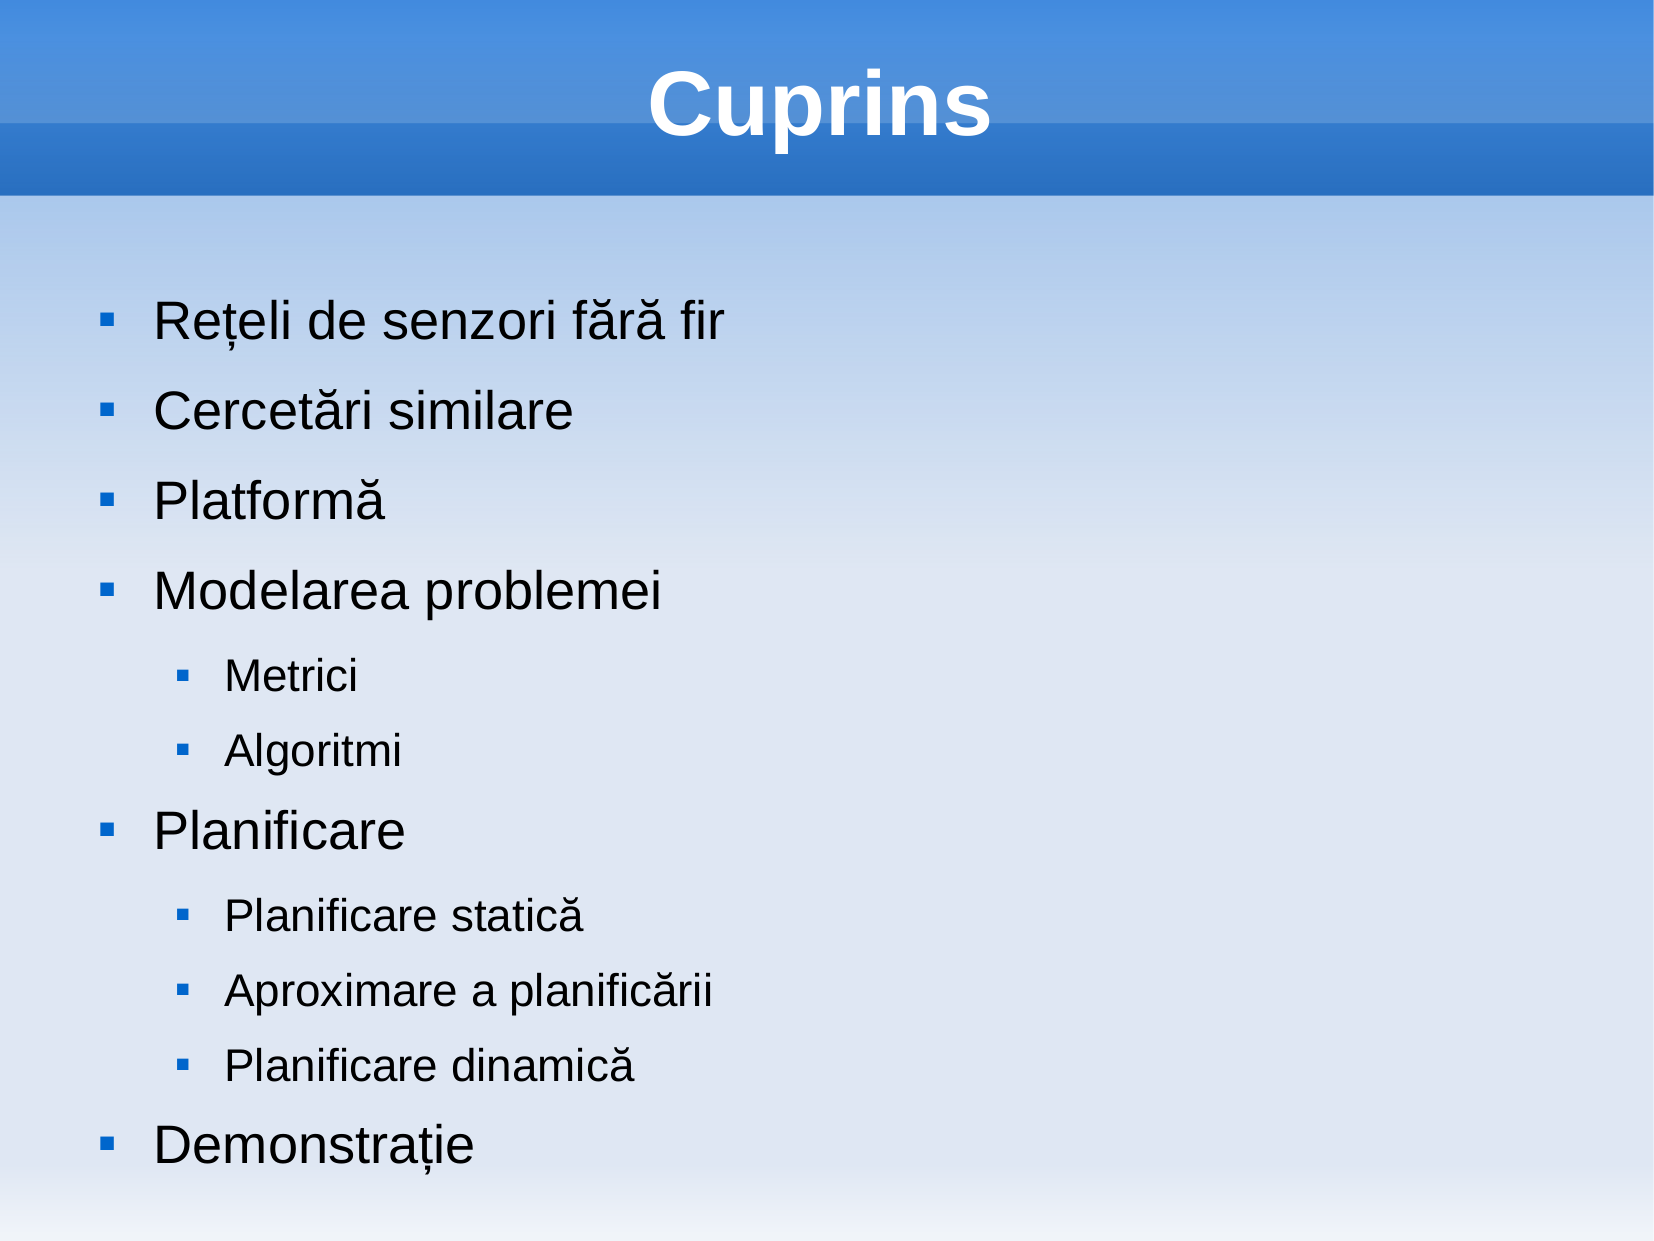

# Cuprins
Rețeli de senzori fără fir
Cercetări similare
Platformă
Modelarea problemei
Metrici
Algoritmi
Planificare
Planificare statică
Aproximare a planificării
Planificare dinamică
Demonstrație